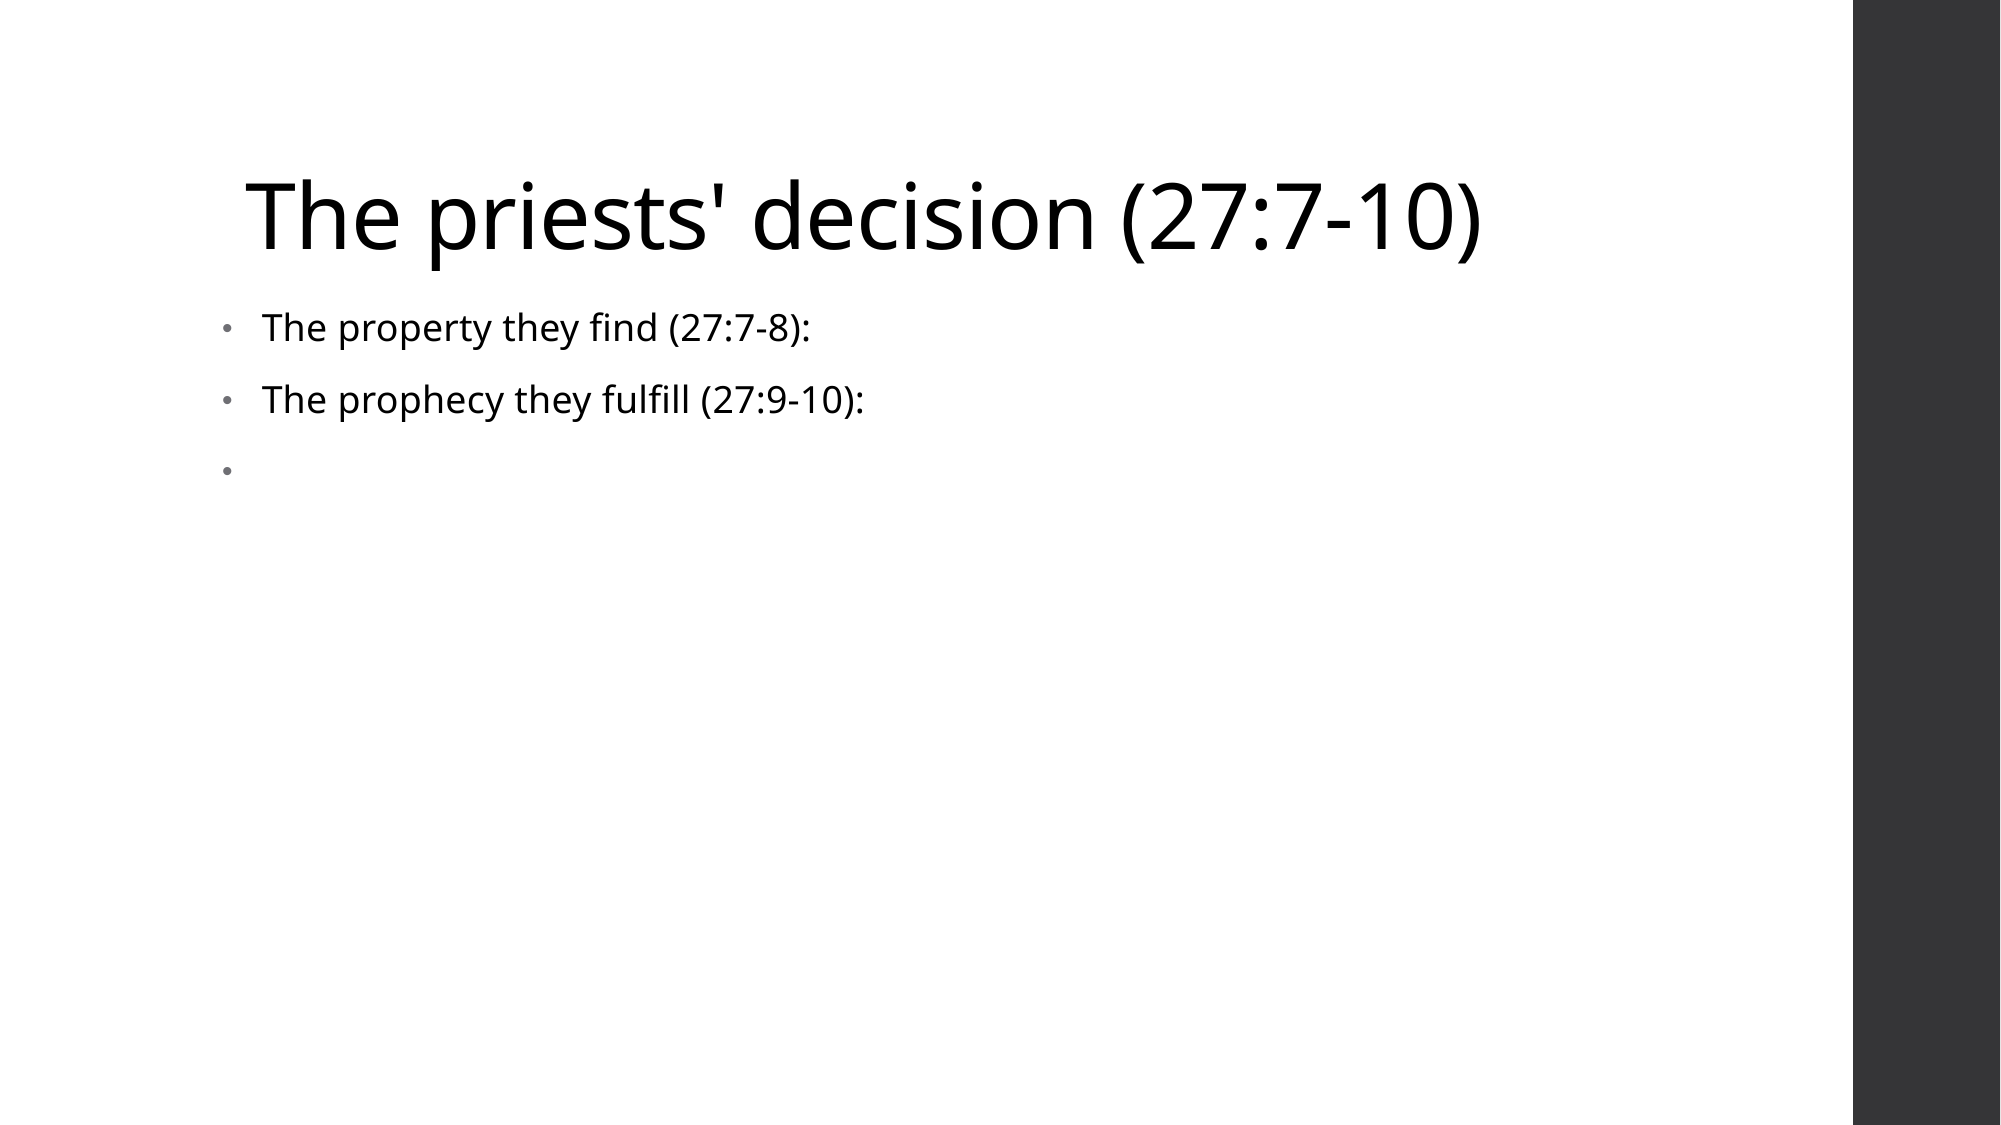

# The priests' decision (27:7-10)
 The property they find (27:7-8):
 The prophecy they fulfill (27:9-10):